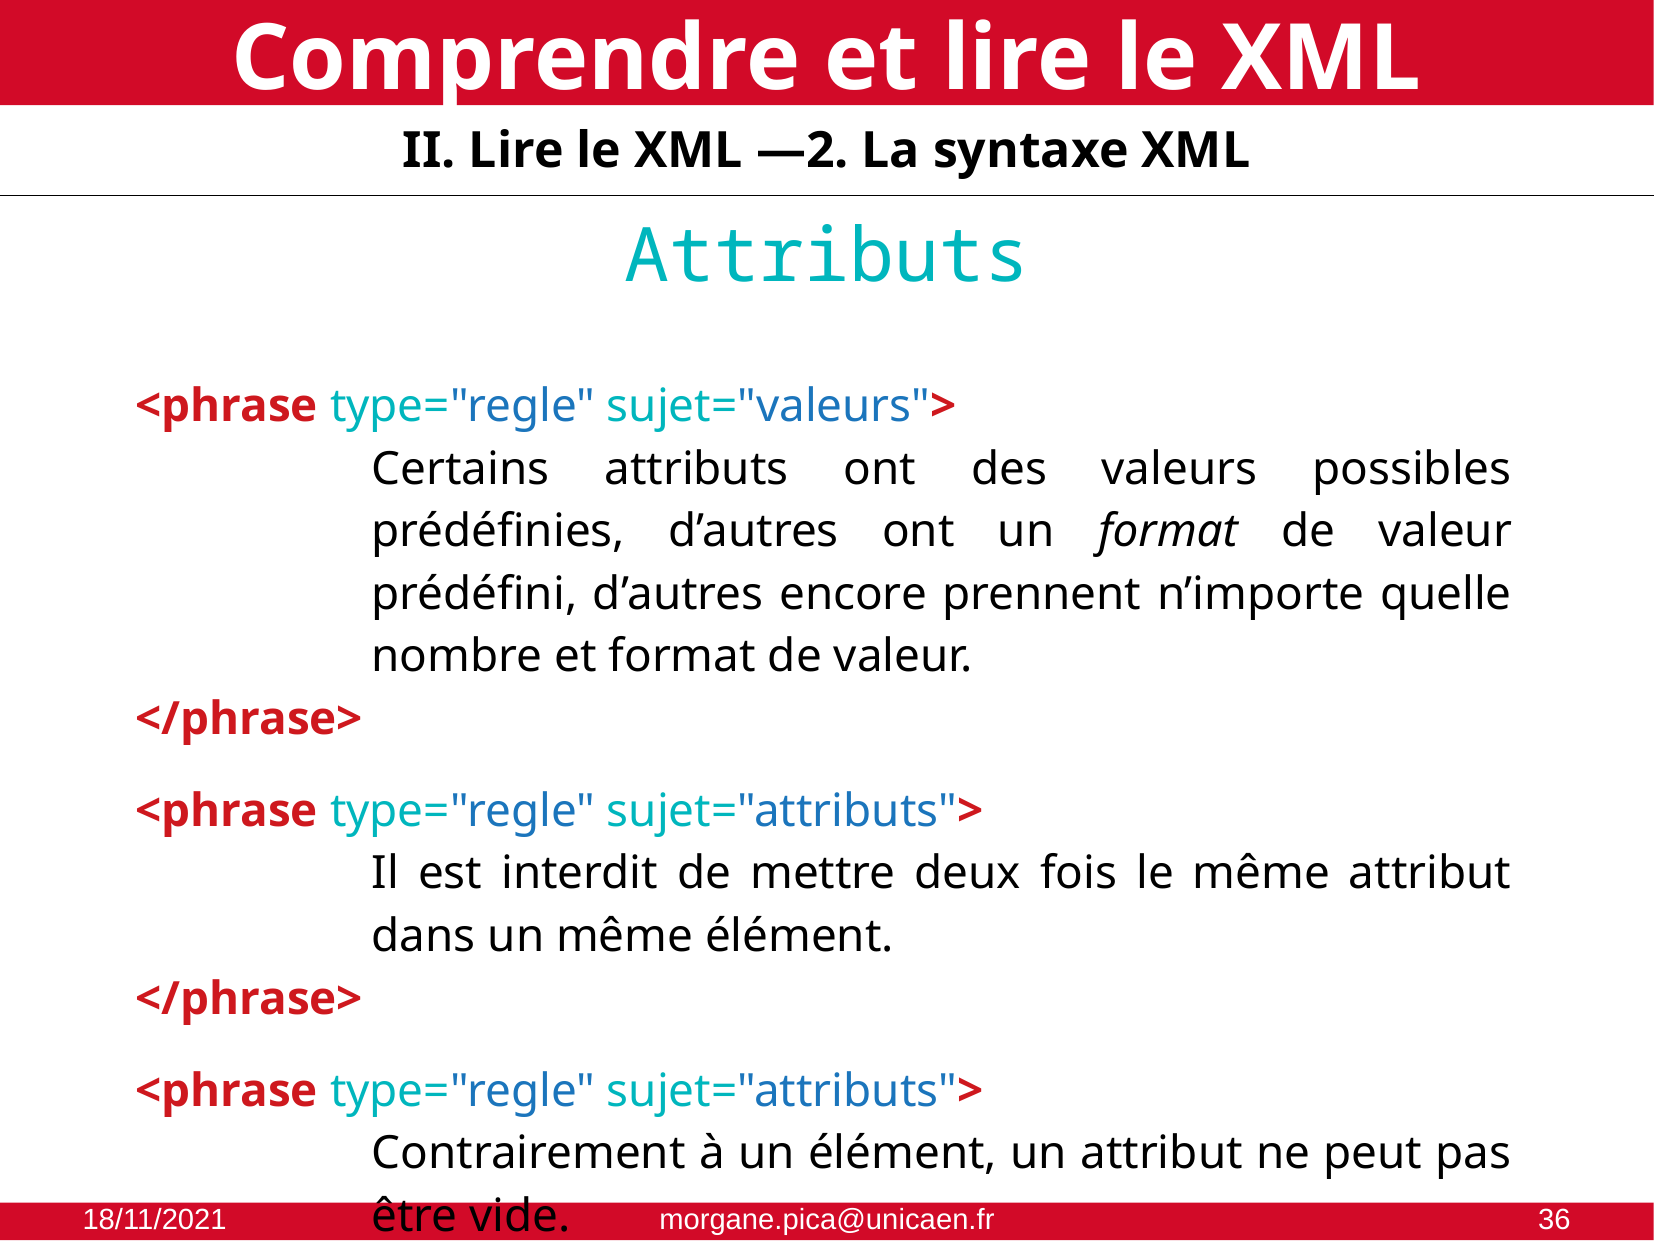

# Comprendre et lire le XML
II. Lire le XML —2. La syntaxe XML
Attributs
<phrase type="regle" sujet="valeurs">
Certains attributs ont des valeurs possibles prédéfinies, d’autres ont un format de valeur prédéfini, d’autres encore prennent n’importe quelle nombre et format de valeur.
</phrase>
<phrase type="regle" sujet="attributs">
Il est interdit de mettre deux fois le même attribut dans un même élément.
</phrase>
<phrase type="regle" sujet="attributs">
Contrairement à un élément, un attribut ne peut pas être vide.
</phrase>
18/11/2021
morgane.pica@unicaen.fr
36